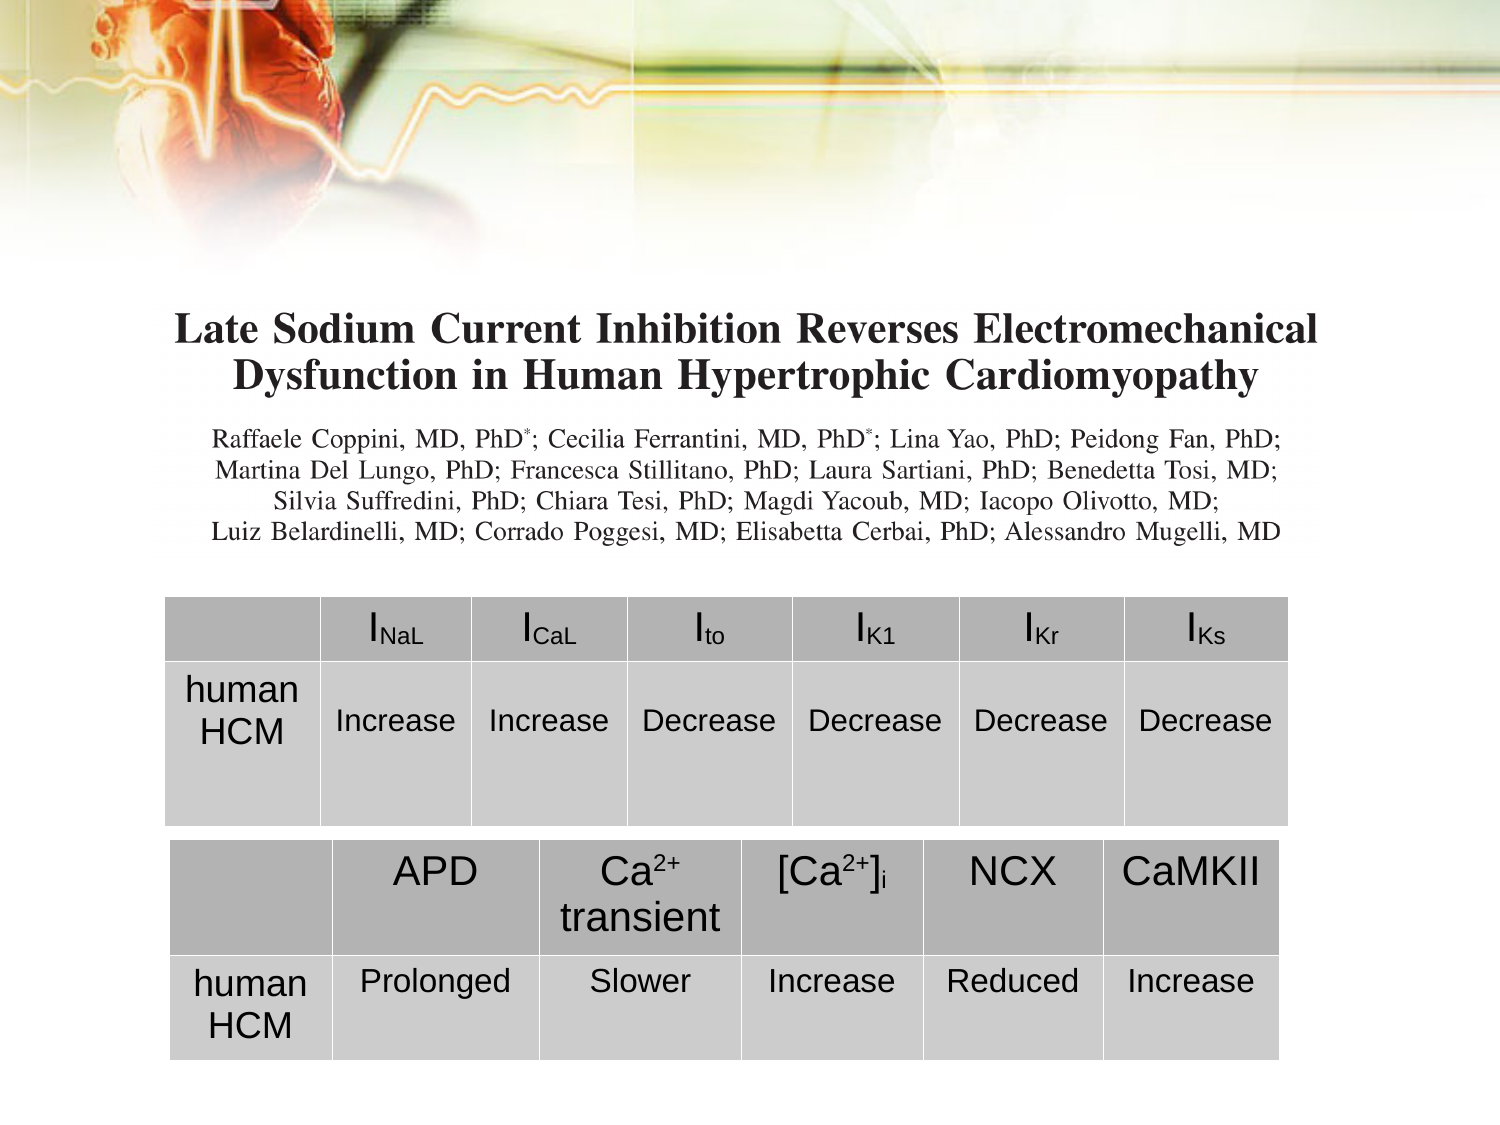

| | INaL | ICaL | Ito | IK1 | IKr | IKs |
| --- | --- | --- | --- | --- | --- | --- |
| human HCM | Increase | Increase | Decrease | Decrease | Decrease | Decrease |
| | APD | Ca2+ transient | [Ca2+]i | NCX | CaMKII |
| --- | --- | --- | --- | --- | --- |
| human HCM | Prolonged | Slower | Increase | Reduced | Increase |